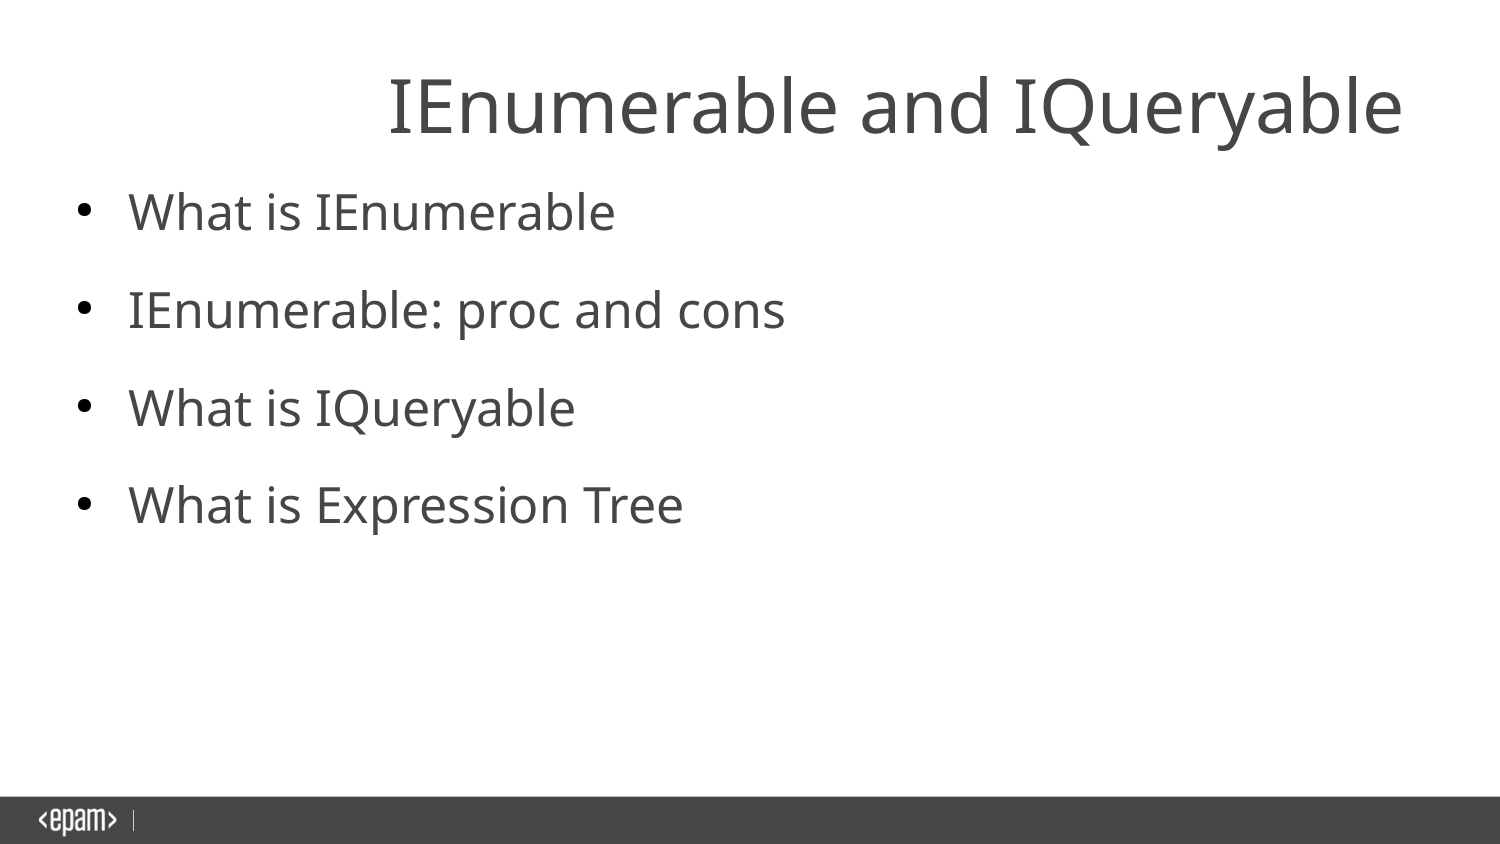

# IEnumerable and IQueryable
What is IEnumerable
IEnumerable: proc and cons
What is IQueryable
What is Expression Tree